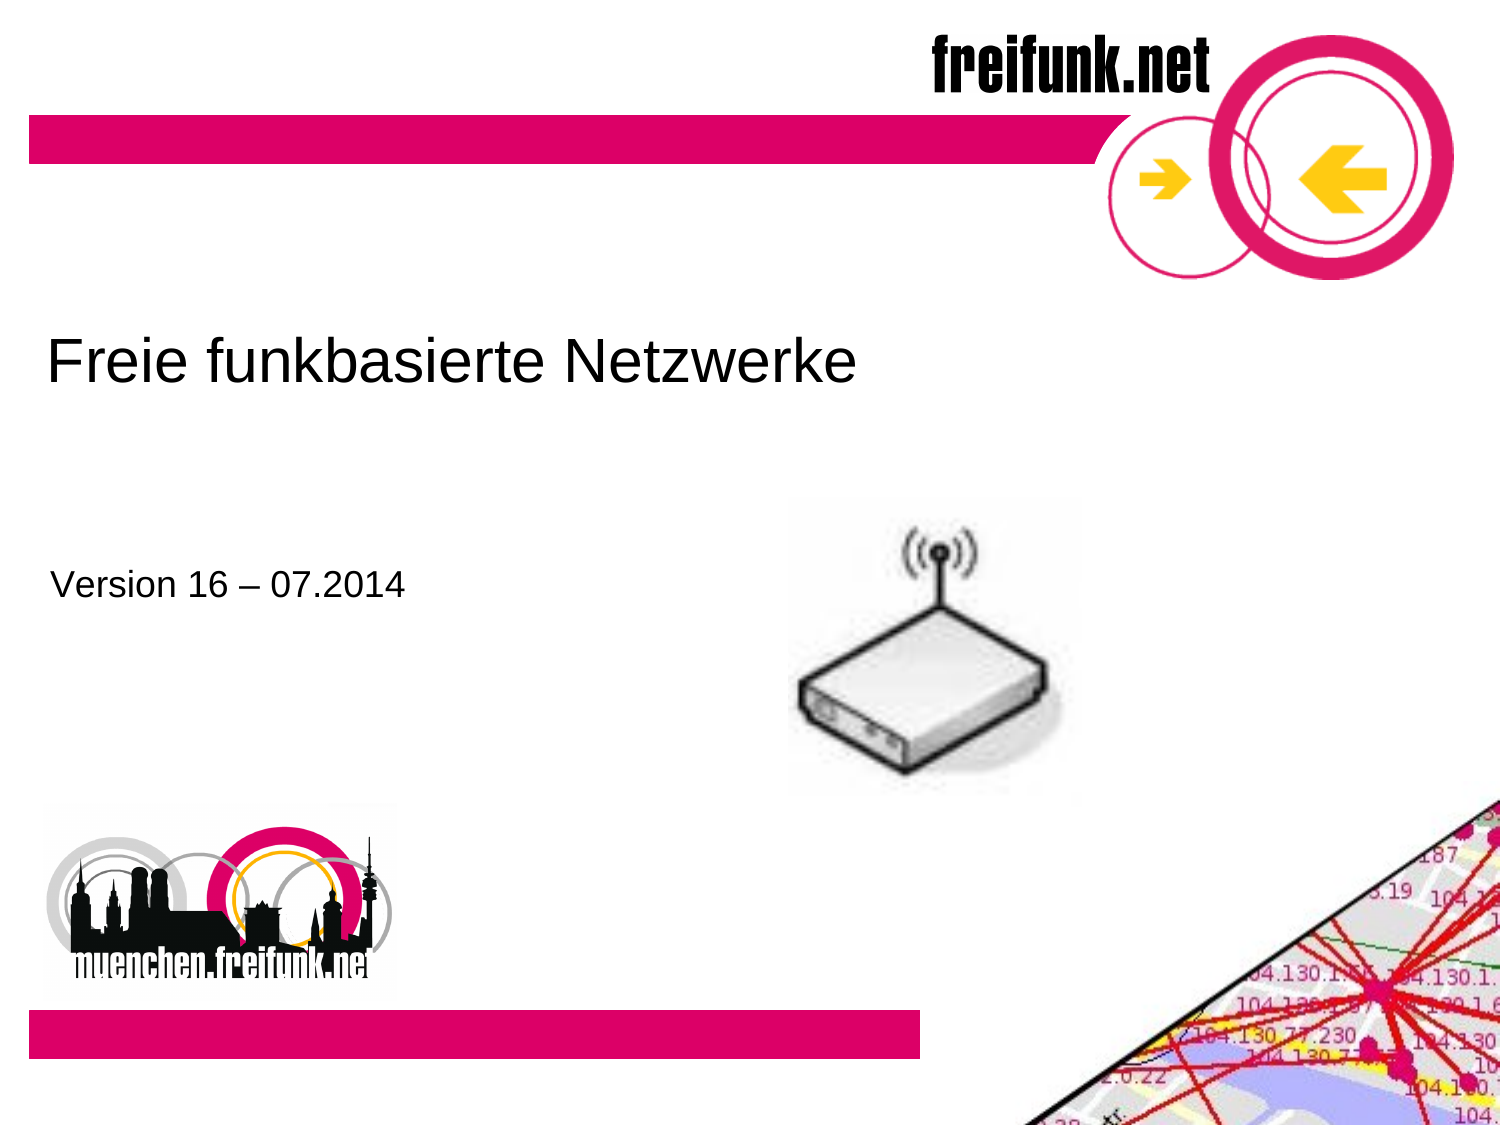

Freie funkbasierte Netzwerke
Version 16 – 07.2014